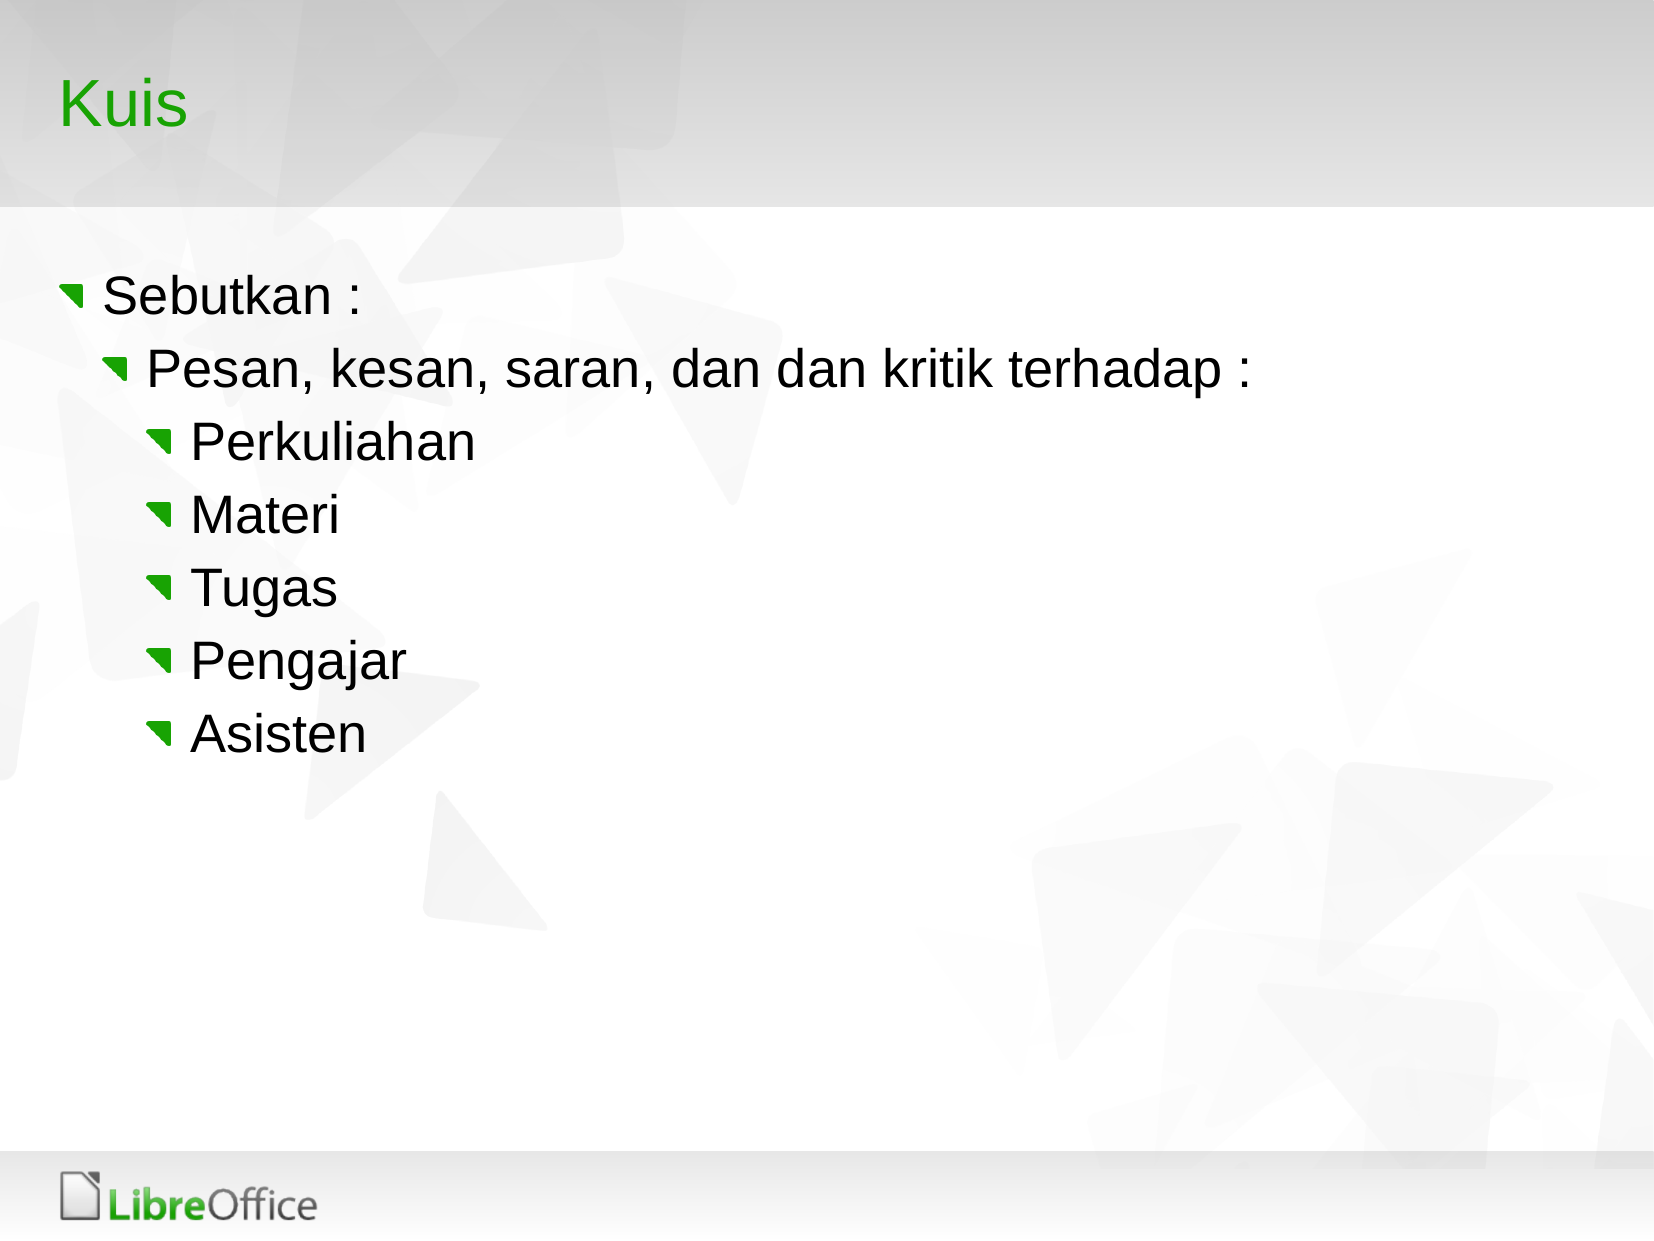

# Kuis
Sebutkan :
Pesan, kesan, saran, dan dan kritik terhadap :
Perkuliahan
Materi
Tugas
Pengajar
Asisten